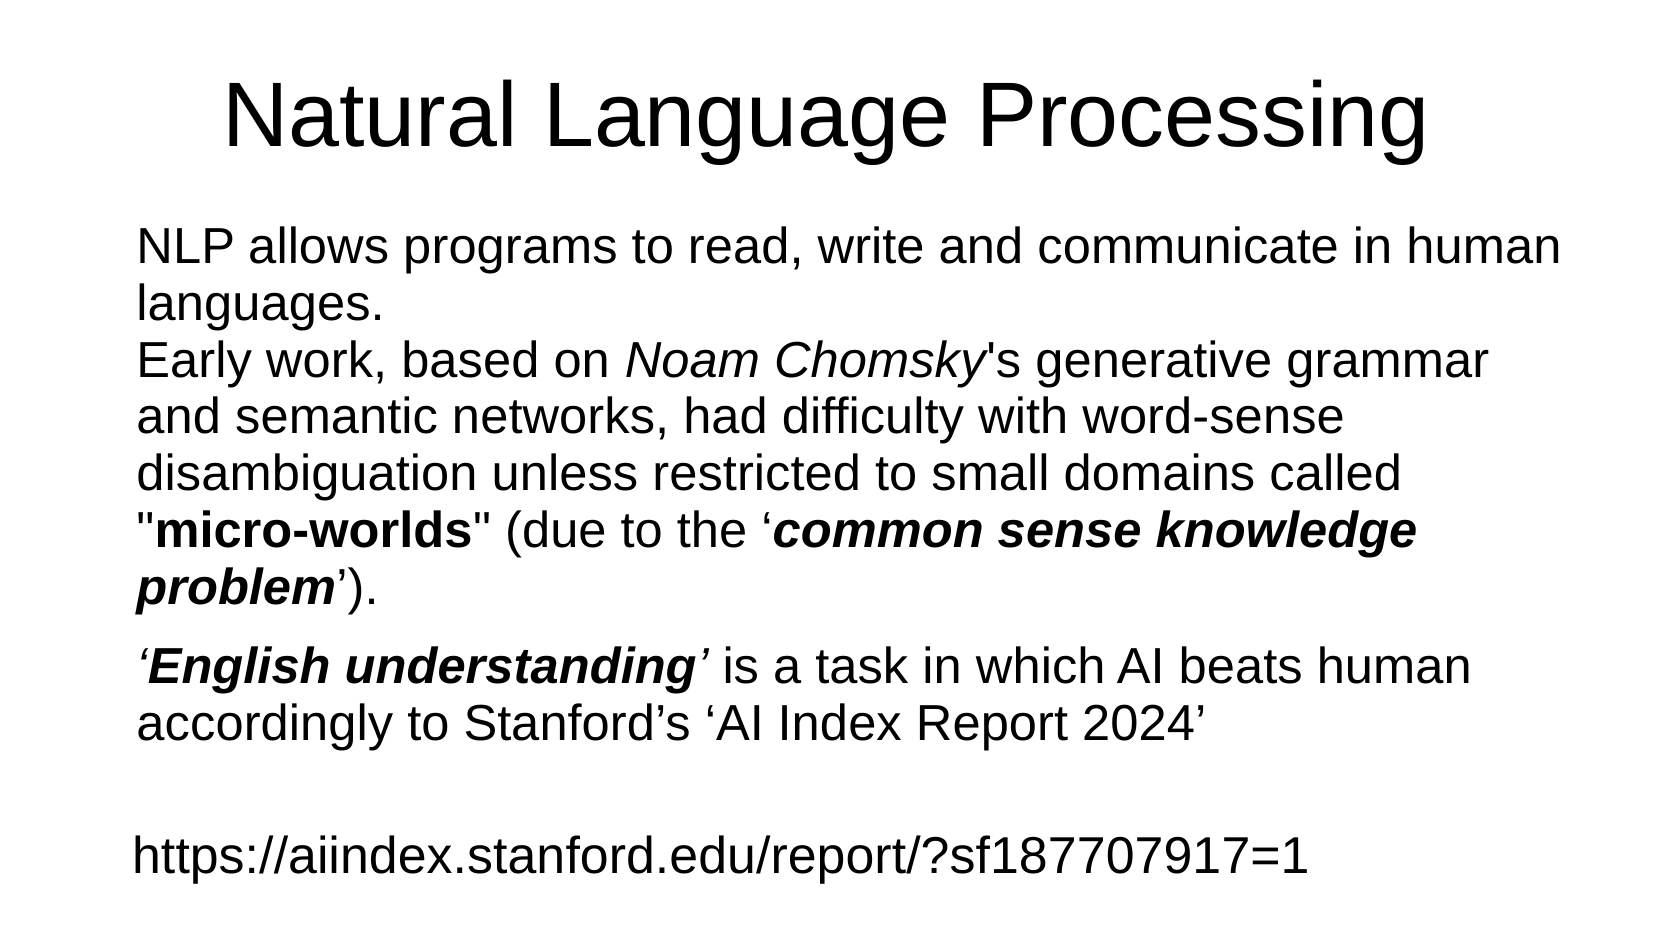

# Natural Language Processing
NLP allows programs to read, write and communicate in human languages.
Early work, based on Noam Chomsky's generative grammar and semantic networks, had difficulty with word-sense disambiguation unless restricted to small domains called "micro-worlds" (due to the ‘common sense knowledge problem’).
‘English understanding’ is a task in which AI beats human accordingly to Stanford’s ‘AI Index Report 2024’
https://aiindex.stanford.edu/report/?sf187707917=1